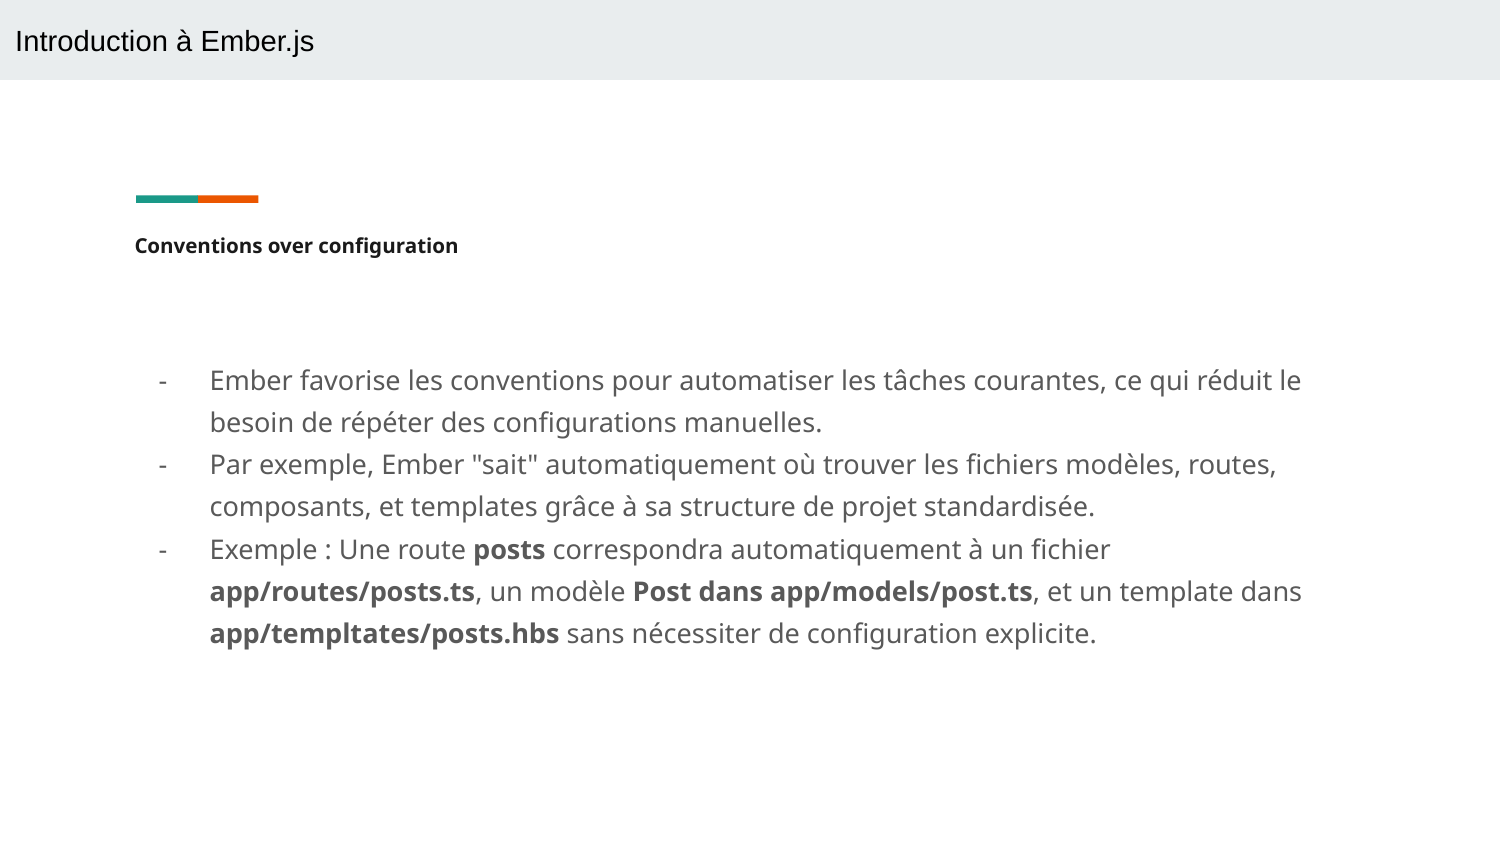

# Conventions over configuration
Ember favorise les conventions pour automatiser les tâches courantes, ce qui réduit le besoin de répéter des configurations manuelles.
Par exemple, Ember "sait" automatiquement où trouver les fichiers modèles, routes, composants, et templates grâce à sa structure de projet standardisée.
Exemple : Une route posts correspondra automatiquement à un fichier app/routes/posts.ts, un modèle Post dans app/models/post.ts, et un template dans app/templtates/posts.hbs sans nécessiter de configuration explicite.